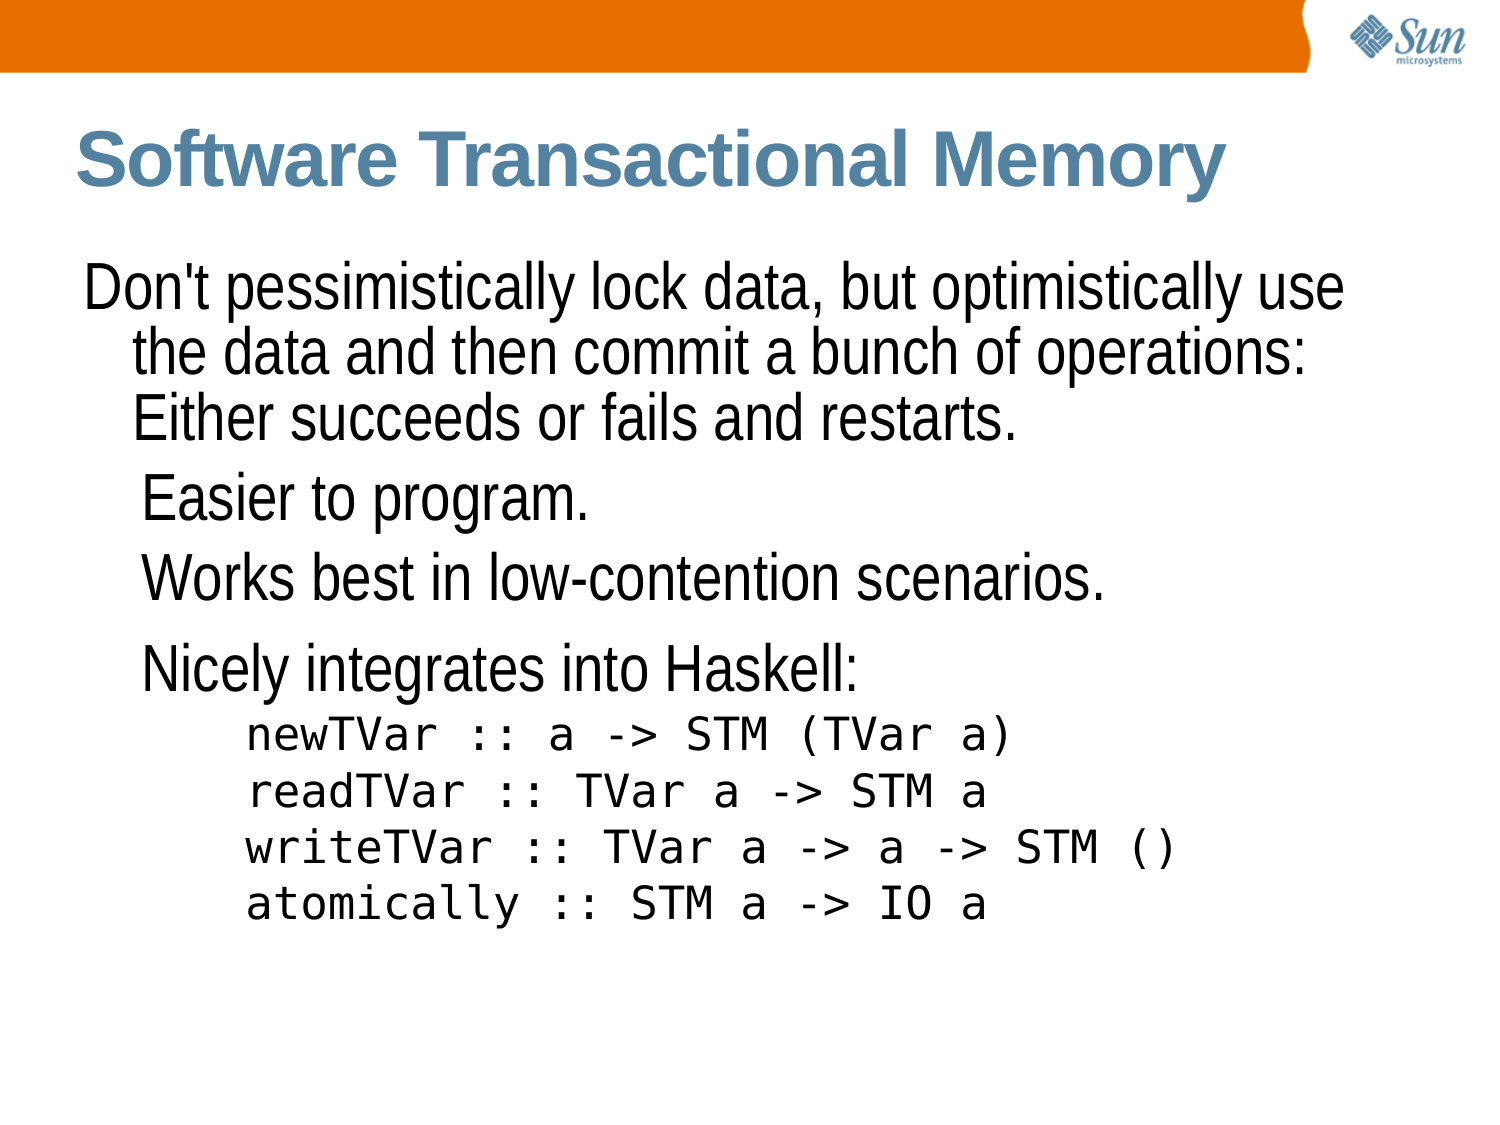

# Software Transactional Memory
Don't pessimistically lock data, but optimistically use the data and then commit a bunch of operations: Either succeeds or fails and restarts.
Easier to program.
Works best in low-contention scenarios.
Nicely integrates into Haskell:
 newTVar :: a -> STM (TVar a)
 readTVar :: TVar a -> STM a
 writeTVar :: TVar a -> a -> STM ()
 atomically :: STM a -> IO a